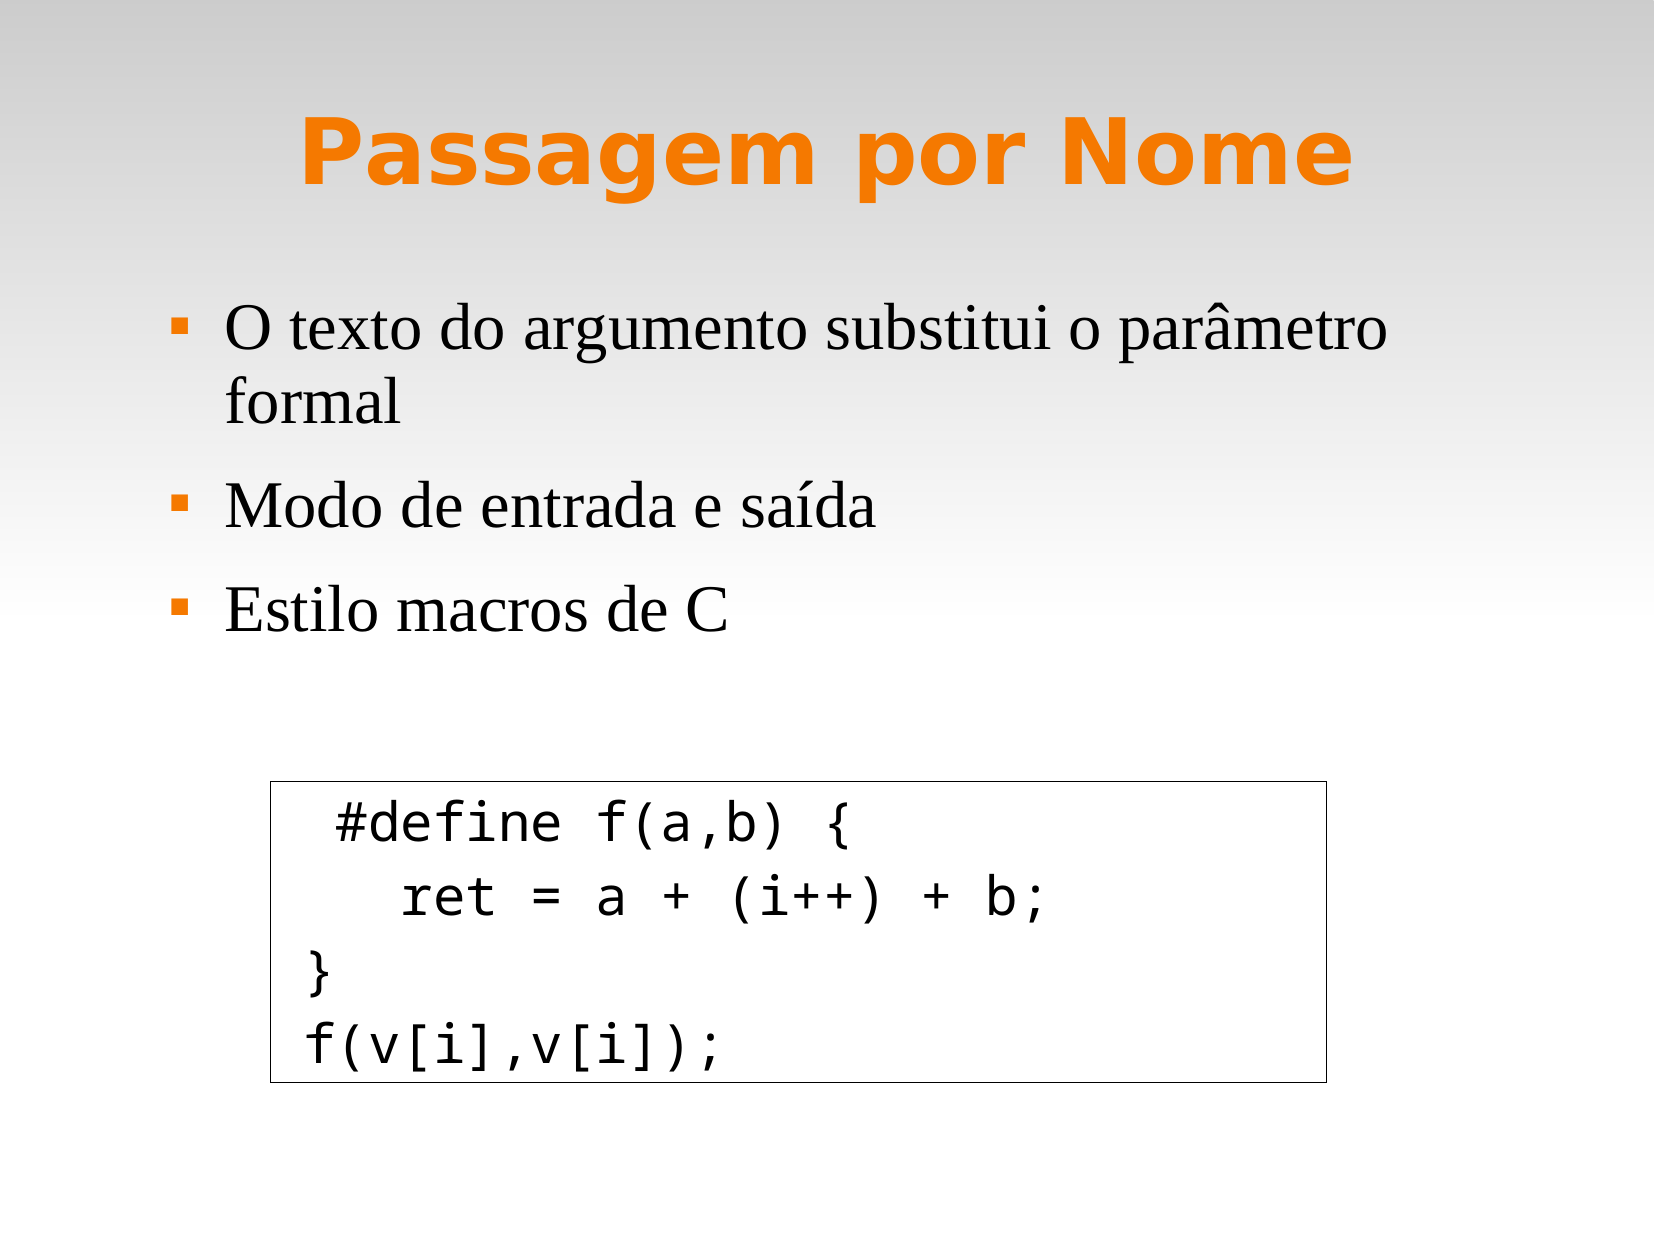

# Passagem por Nome
O texto do argumento substitui o parâmetro formal
Modo de entrada e saída
Estilo macros de C
 #define f(a,b) {
 ret = a + (i++) + b;
 }
 f(v[i],v[i]);